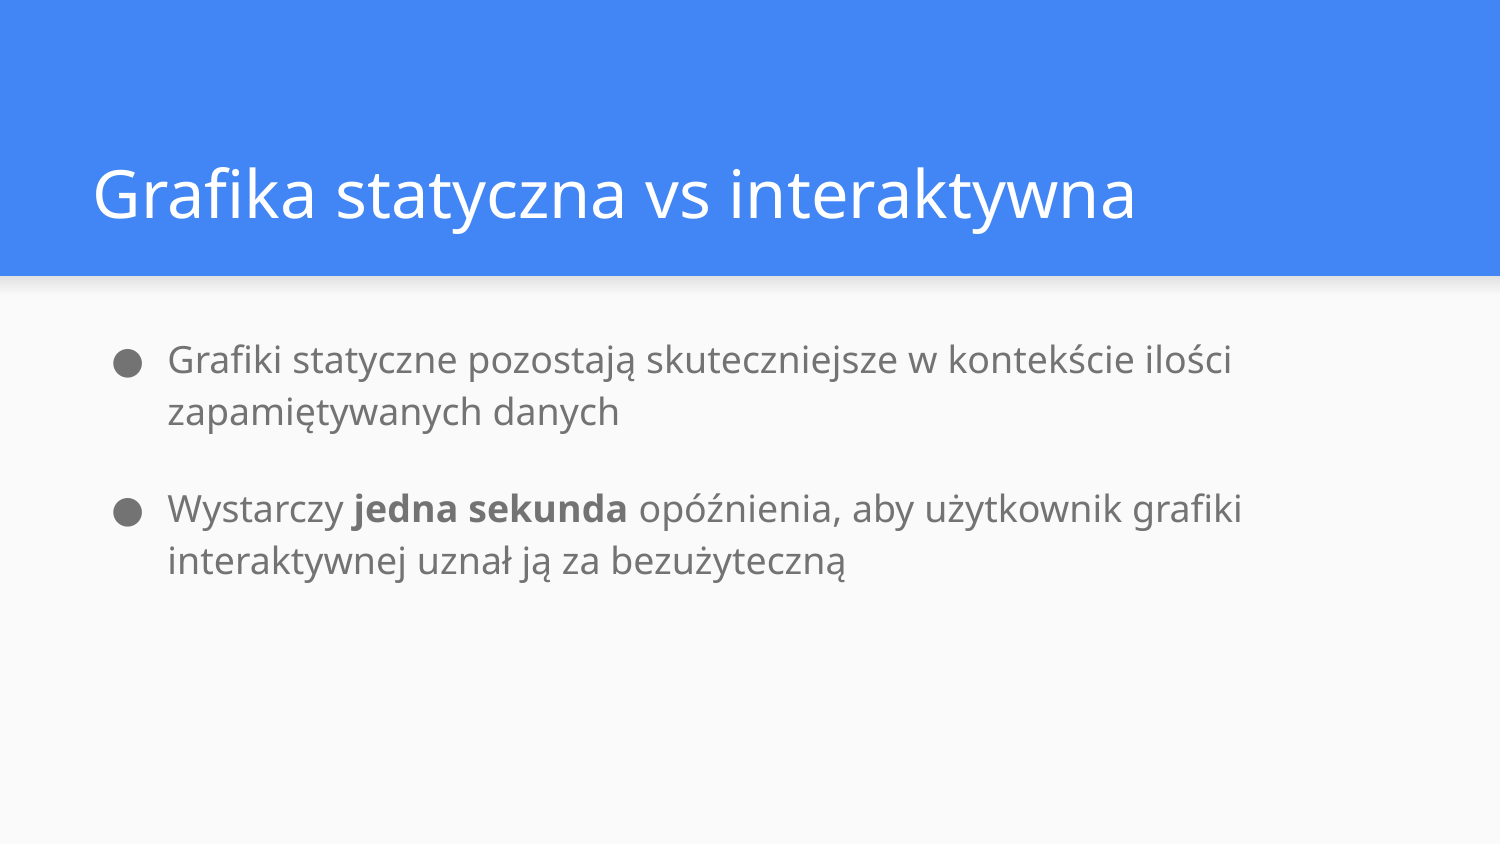

# Grafika statyczna vs interaktywna
Grafiki statyczne pozostają skuteczniejsze w kontekście ilości zapamiętywanych danych
Wystarczy jedna sekunda opóźnienia, aby użytkownik grafiki interaktywnej uznał ją za bezużyteczną